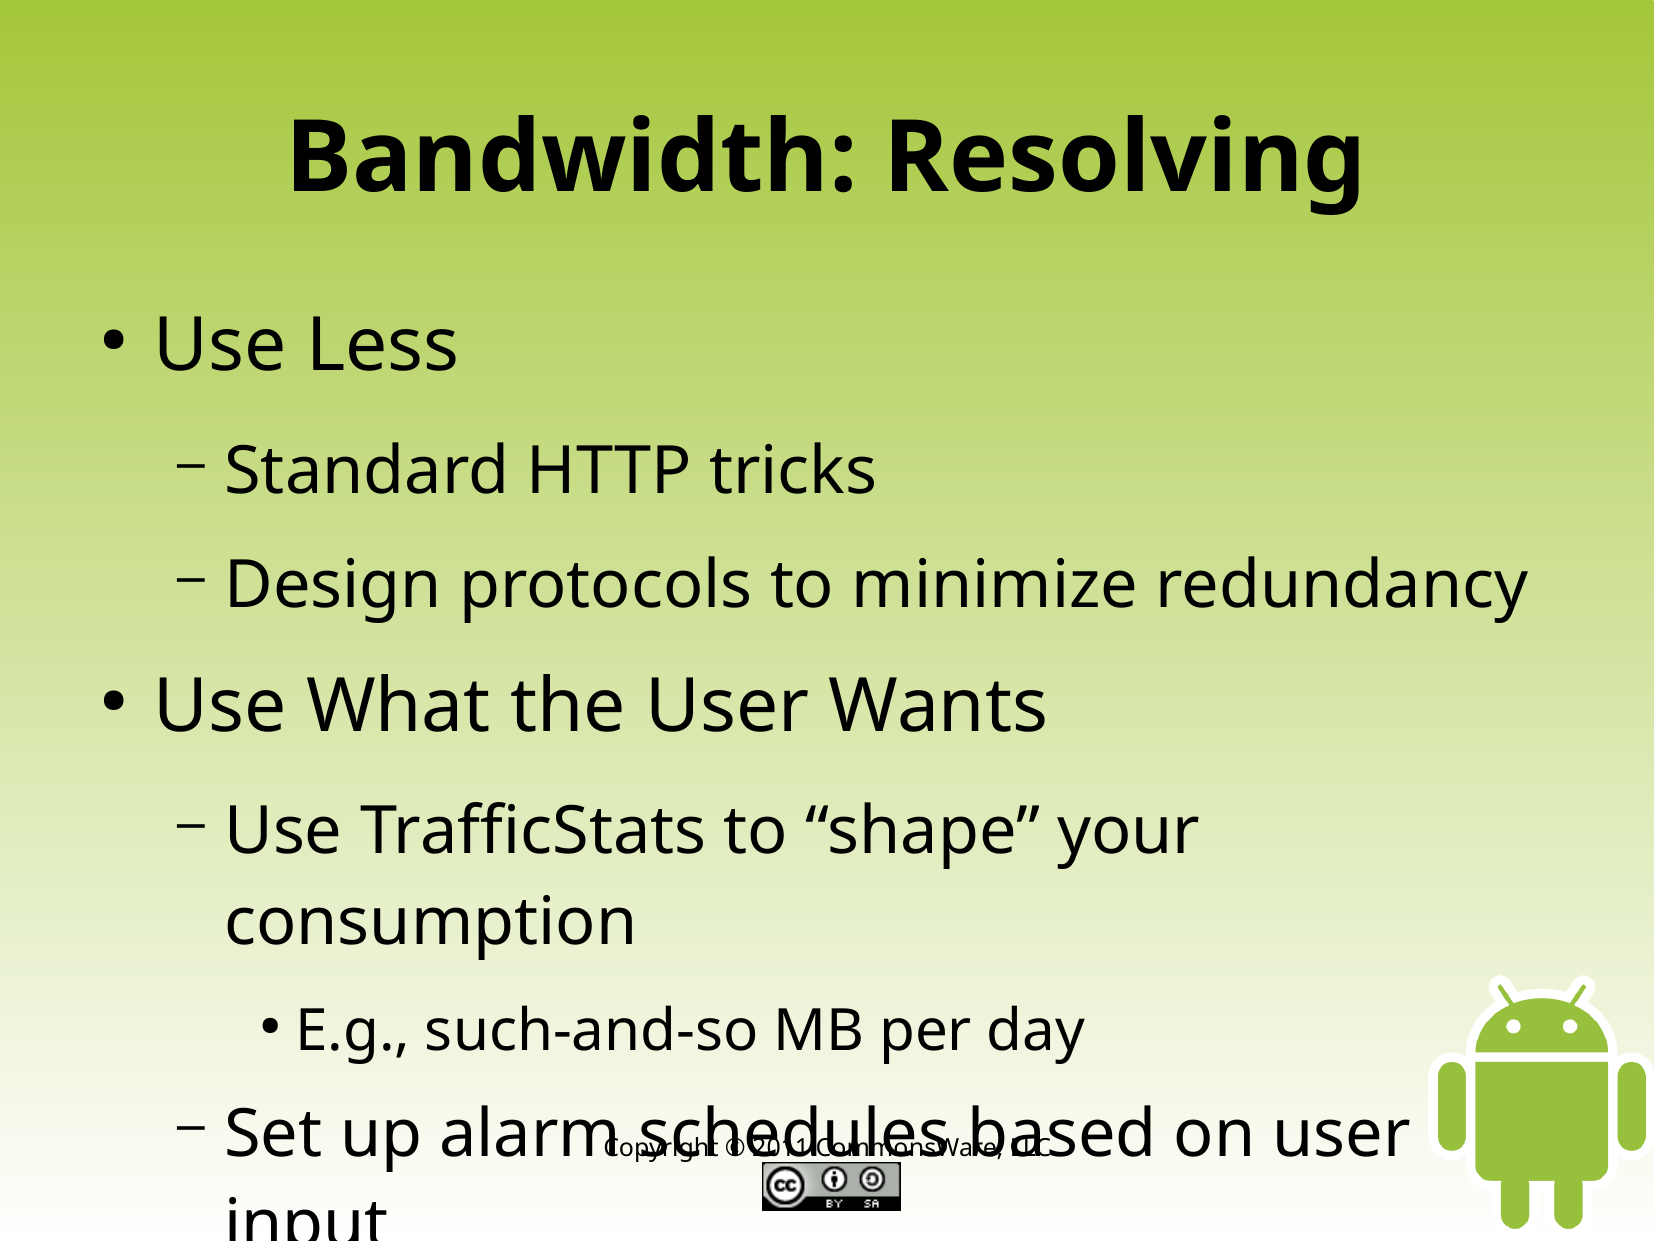

# Bandwidth: Resolving
Use Less
Standard HTTP tricks
Design protocols to minimize redundancy
Use What the User Wants
Use TrafficStats to “shape” your consumption
E.g., such-and-so MB per day
Set up alarm schedules based on user input
E.g., overnight rather than whenever